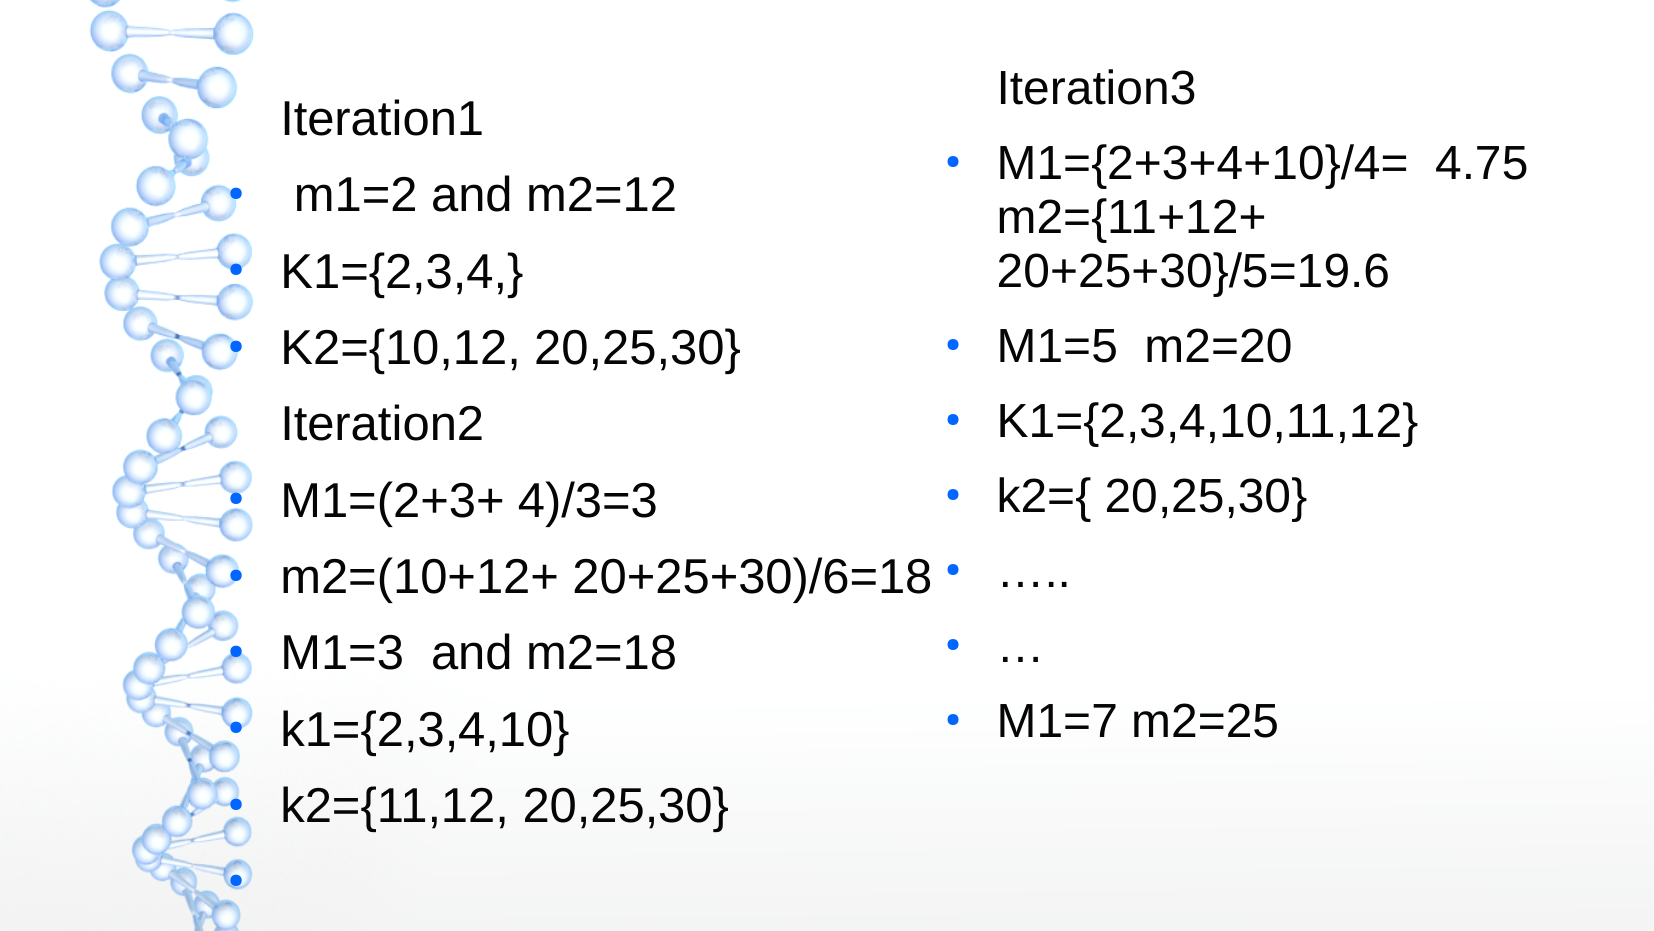

Iteration3
M1={2+3+4+10}/4= 4.75 m2={11+12+ 20+25+30}/5=19.6
M1=5 m2=20
K1={2,3,4,10,11,12}
k2={ 20,25,30}
…..
…
M1=7 m2=25
# Iteration1
 m1=2 and m2=12
K1={2,3,4,}
K2={10,12, 20,25,30}
Iteration2
M1=(2+3+ 4)/3=3
m2=(10+12+ 20+25+30)/6=18
M1=3 and m2=18
k1={2,3,4,10}
k2={11,12, 20,25,30}